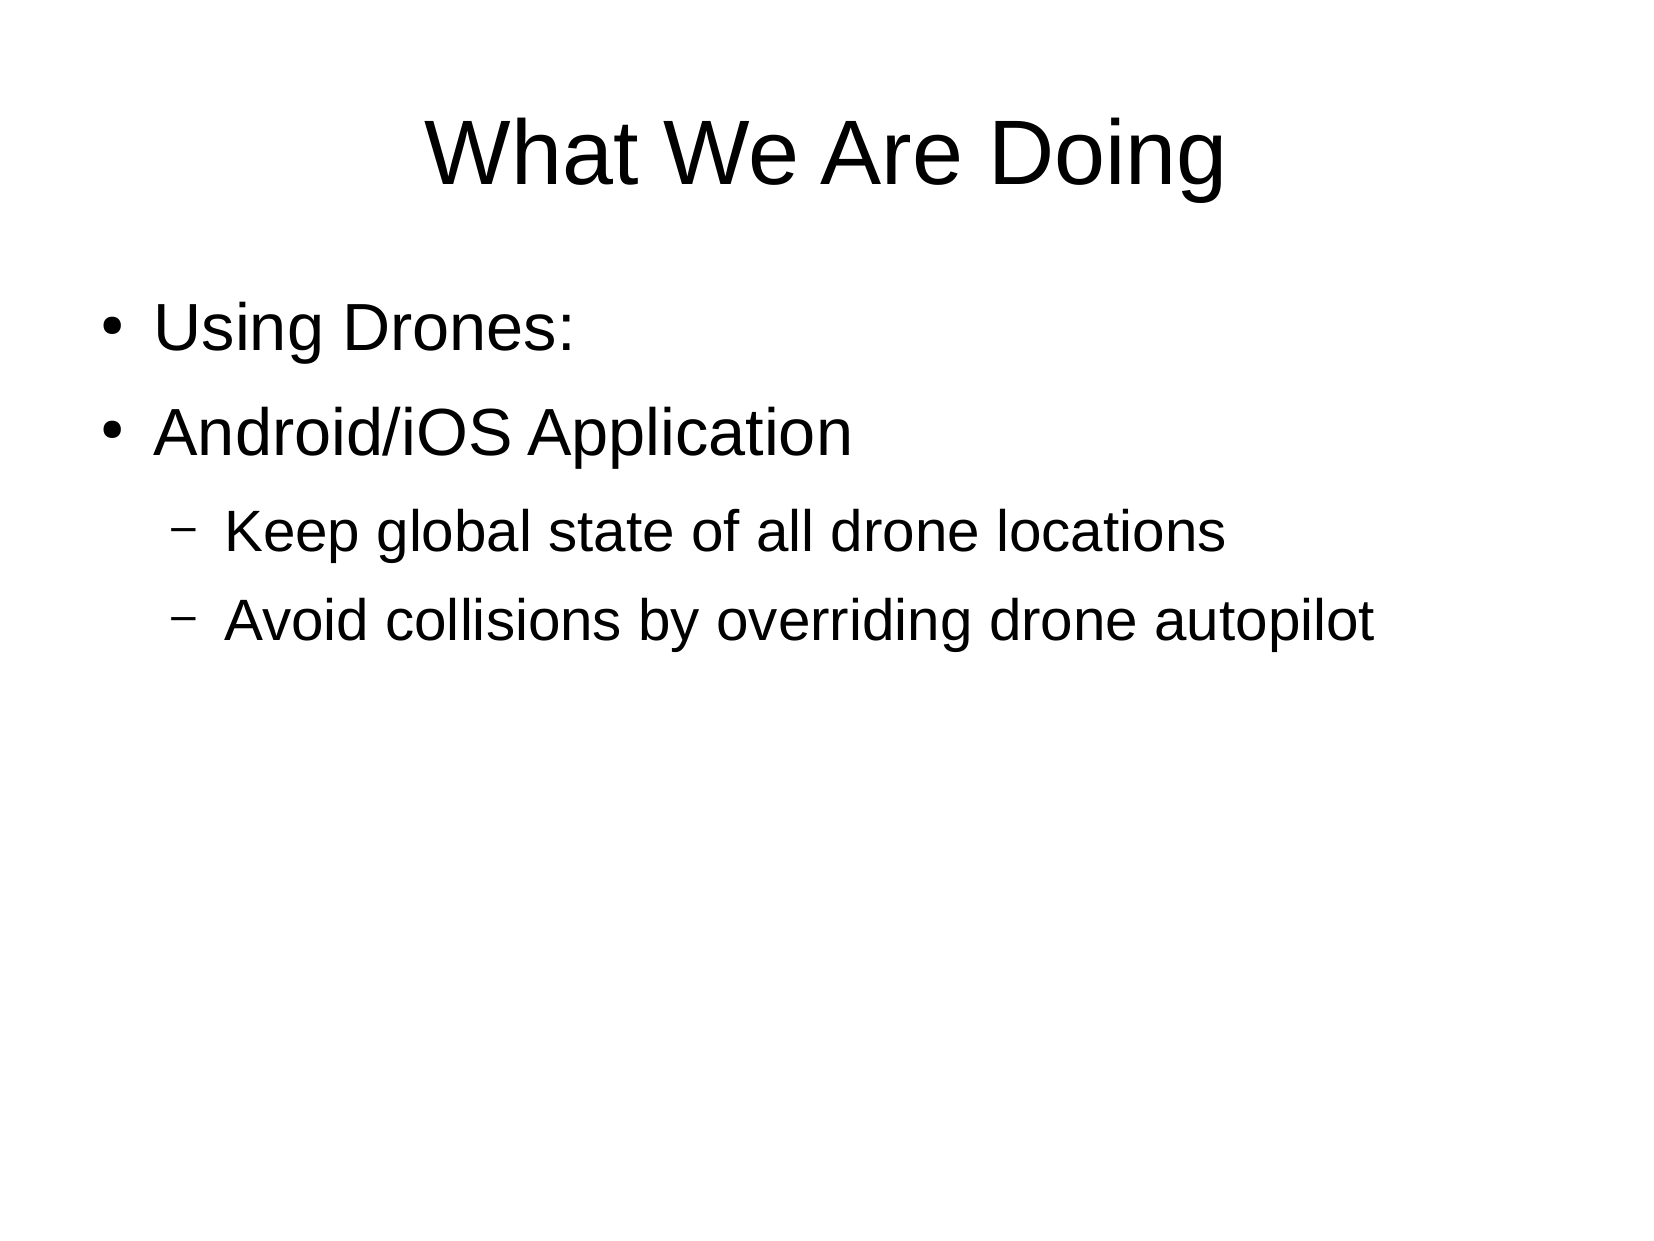

# What We Are Doing
Using Drones:
Android/iOS Application
Keep global state of all drone locations
Avoid collisions by overriding drone autopilot